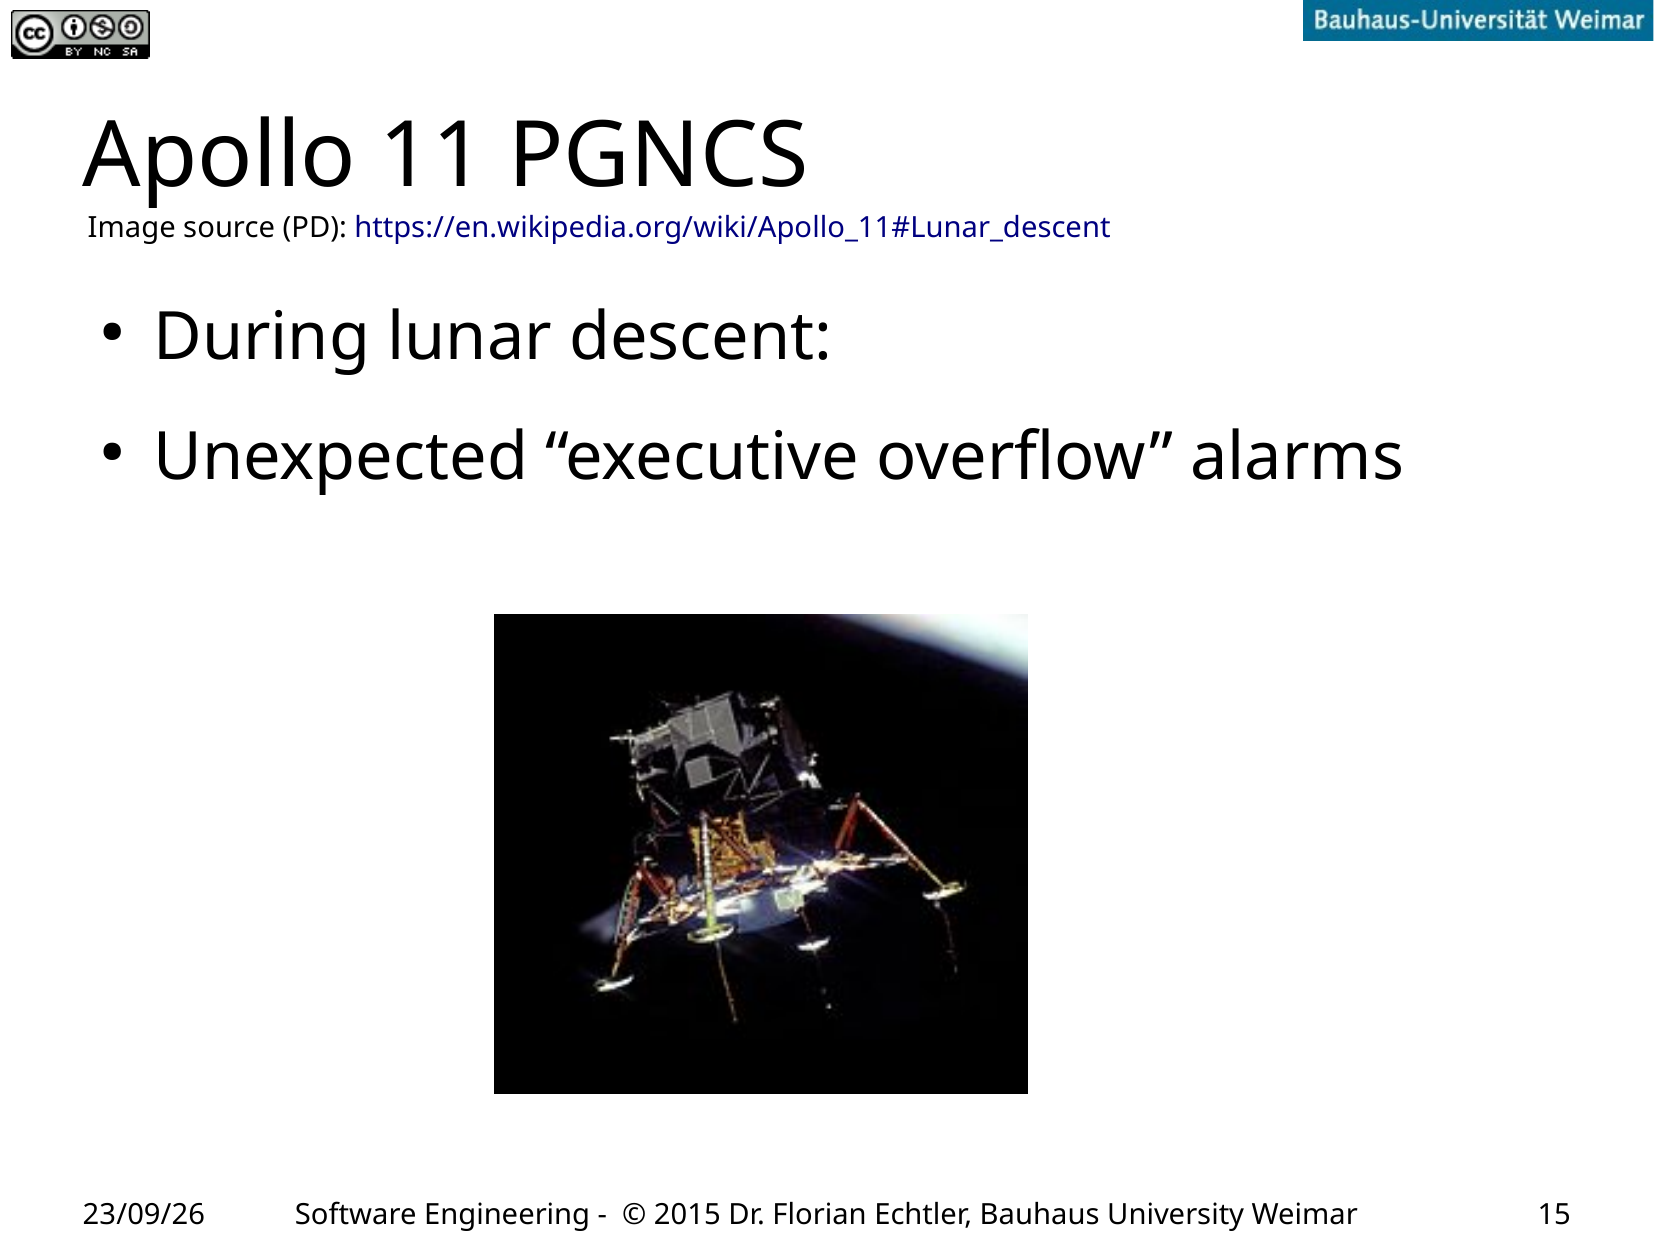

# Apollo 11 PGNCS
Image source (PD): https://en.wikipedia.org/wiki/Apollo_11#Lunar_descent
During lunar descent:
Unexpected “executive overflow” alarms
Software Engineering - © 2015 Dr. Florian Echtler, Bauhaus University Weimar
15